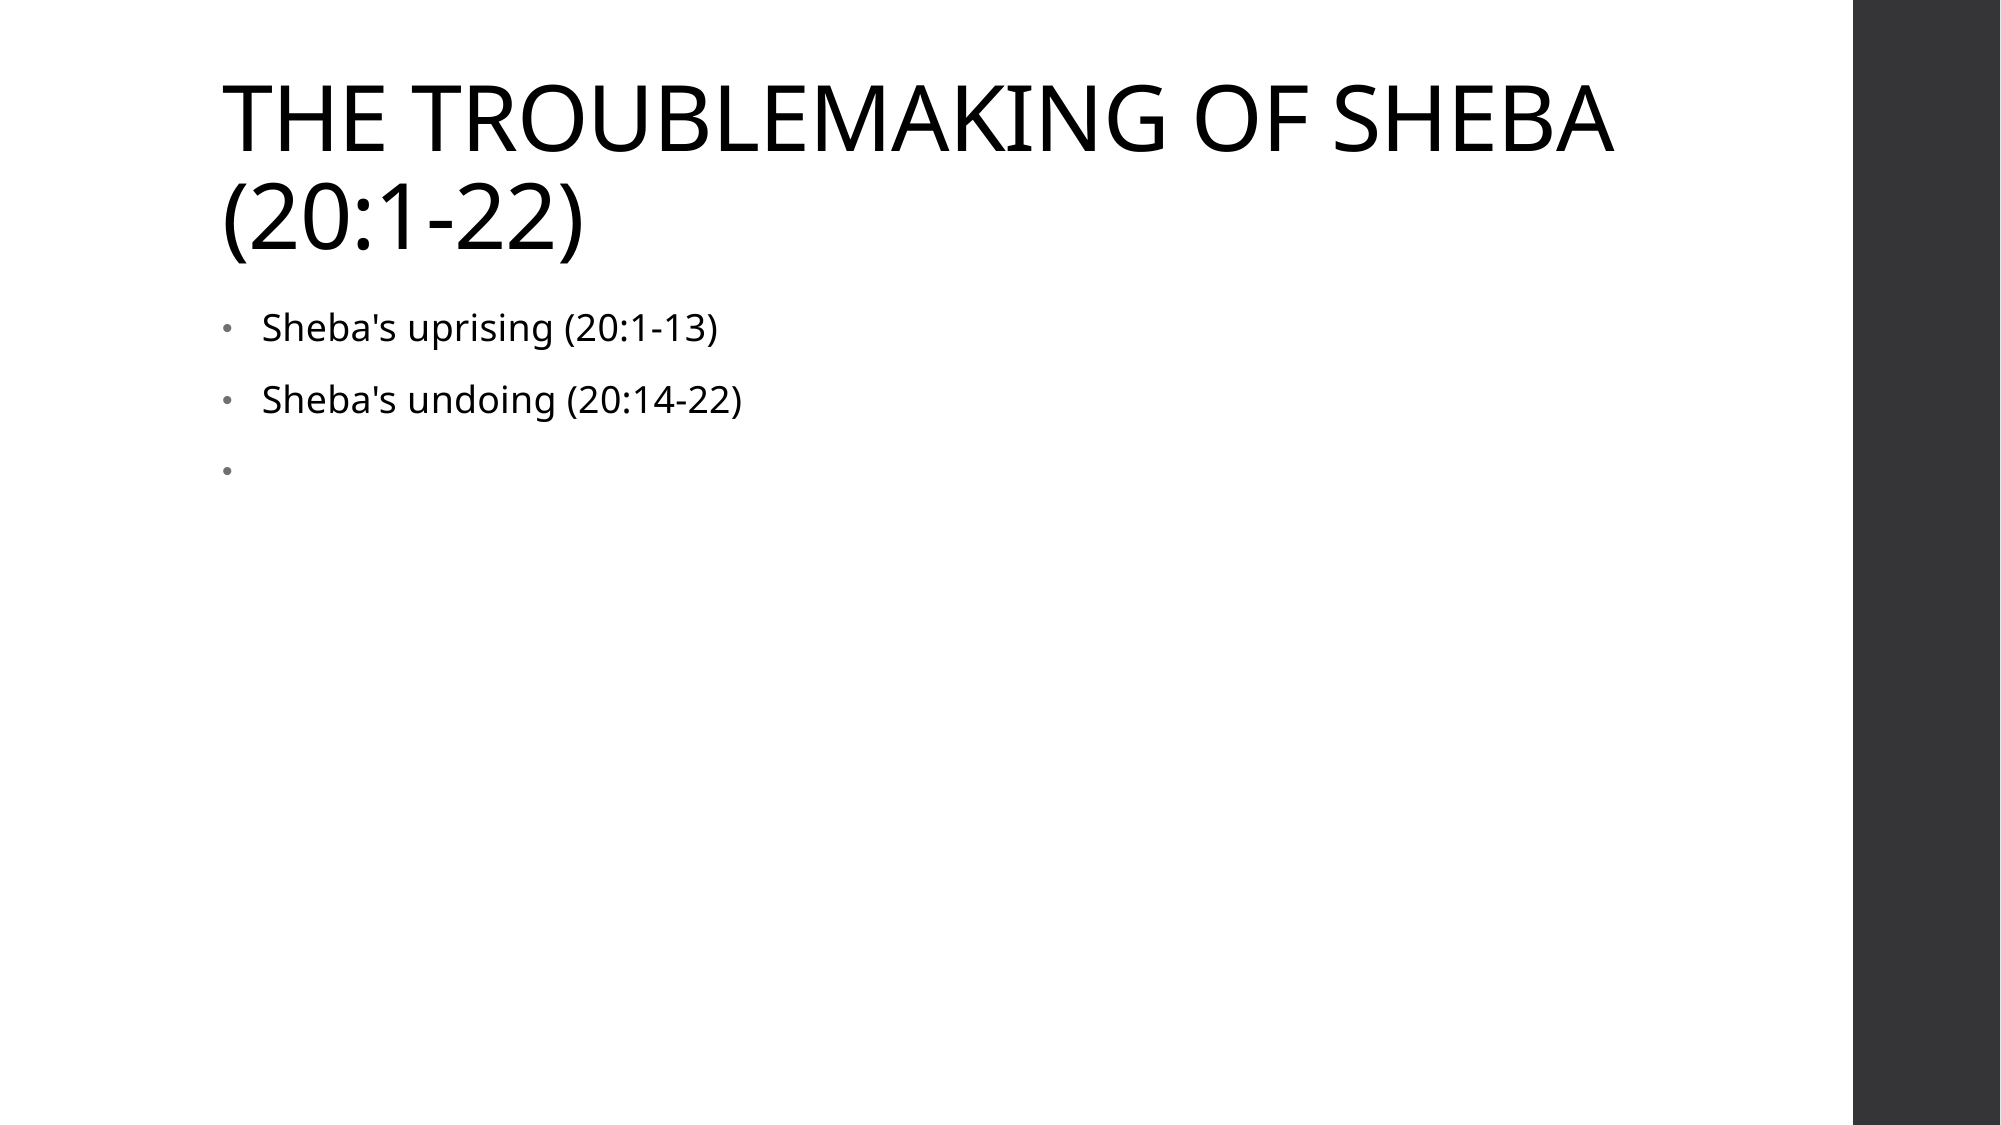

# THE TROUBLEMAKING OF SHEBA (20:1-22)
 Sheba's uprising (20:1-13)
 Sheba's undoing (20:14-22)